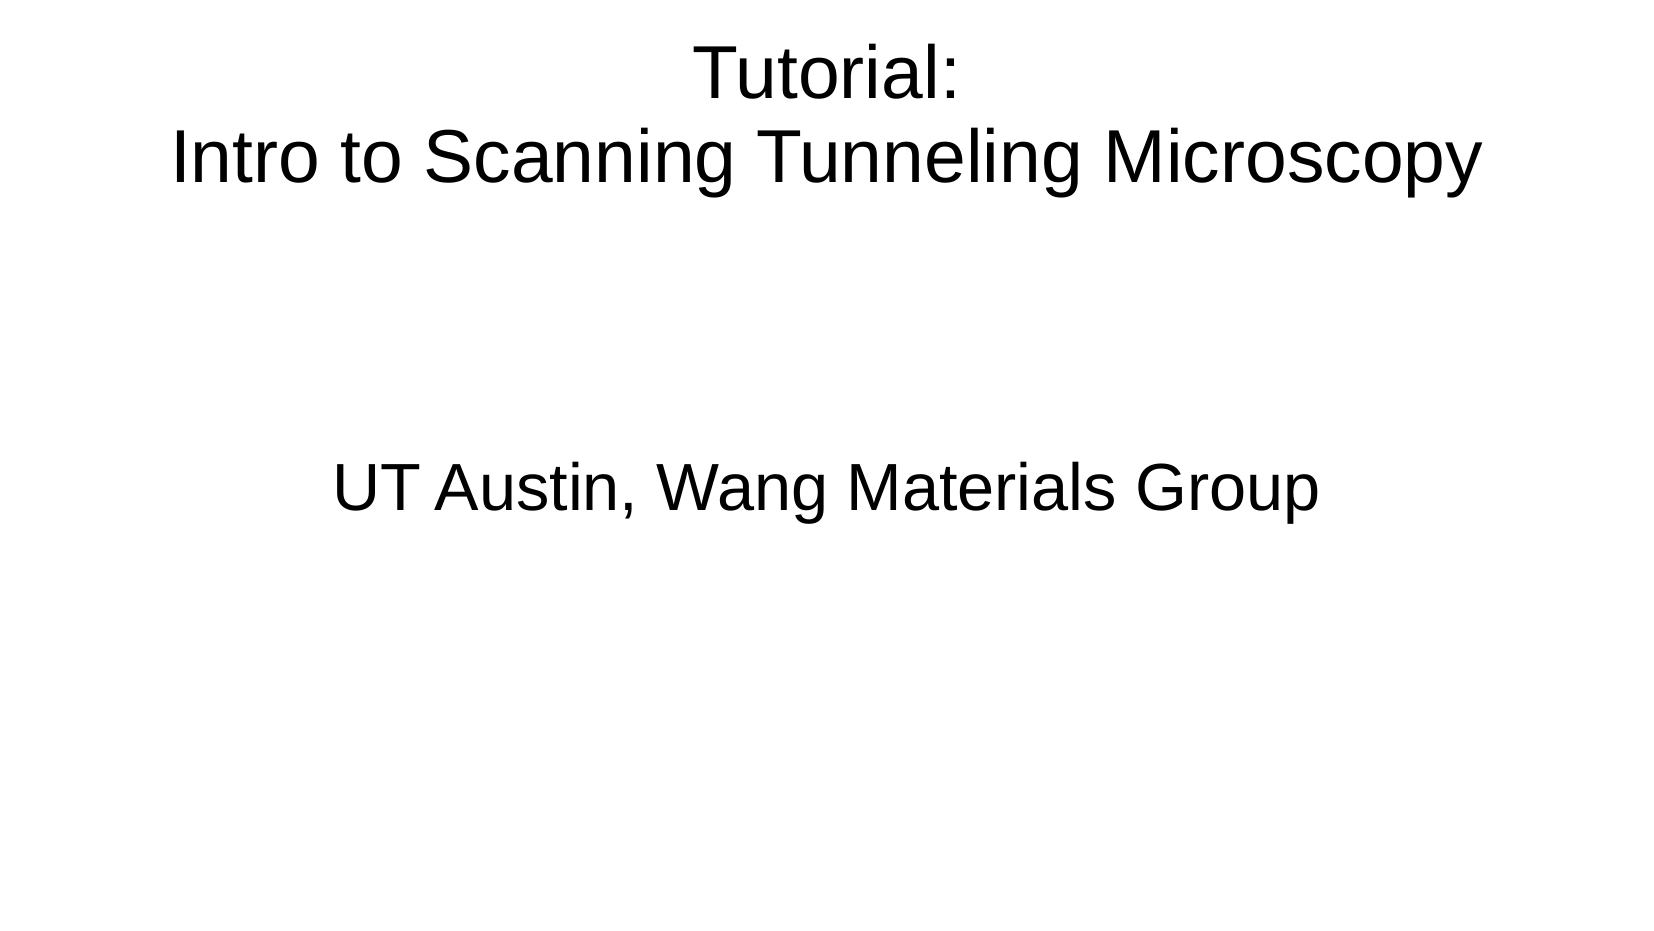

# Tutorial: Intro to Scanning Tunneling Microscopy
UT Austin, Wang Materials Group